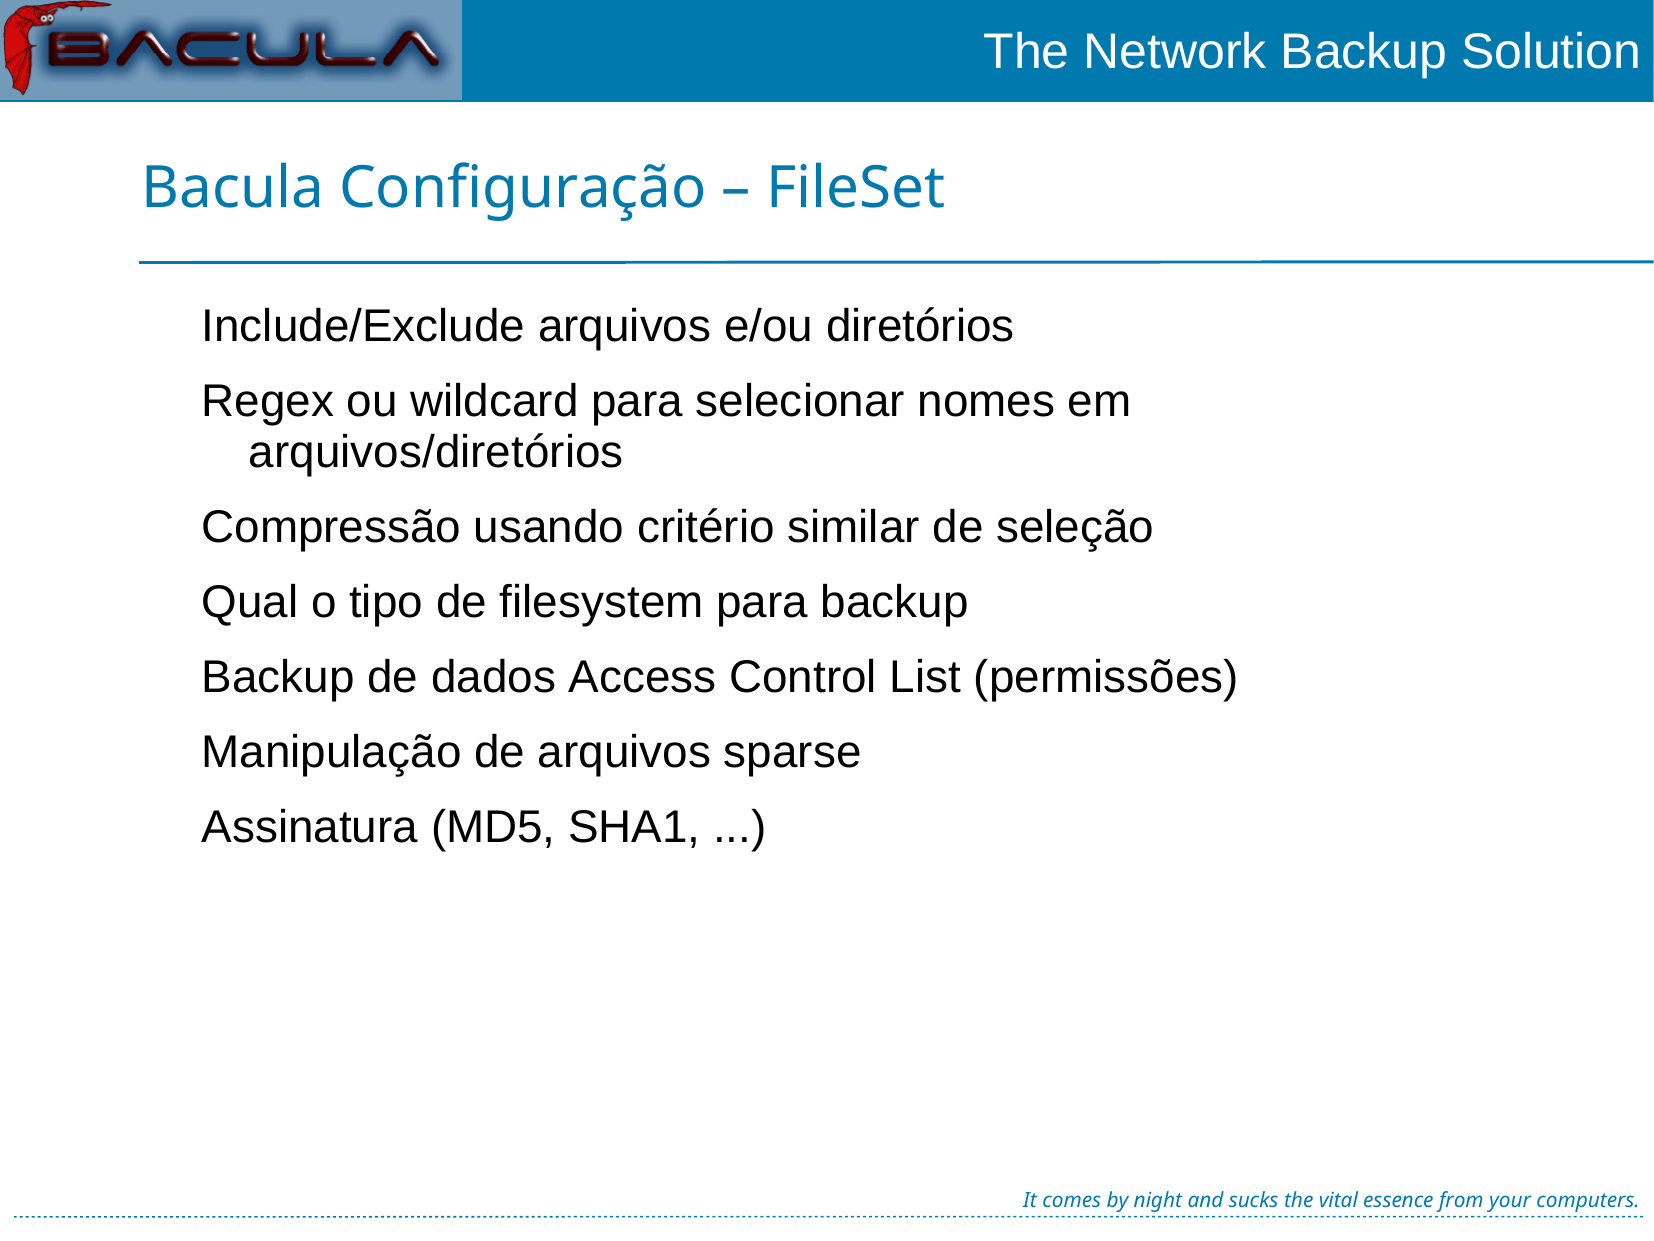

# Bacula Configuração – FileSet
Include/Exclude arquivos e/ou diretórios
Regex ou wildcard para selecionar nomes em arquivos/diretórios
Compressão usando critério similar de seleção
Qual o tipo de filesystem para backup
Backup de dados Access Control List (permissões)
Manipulação de arquivos sparse
Assinatura (MD5, SHA1, ...)